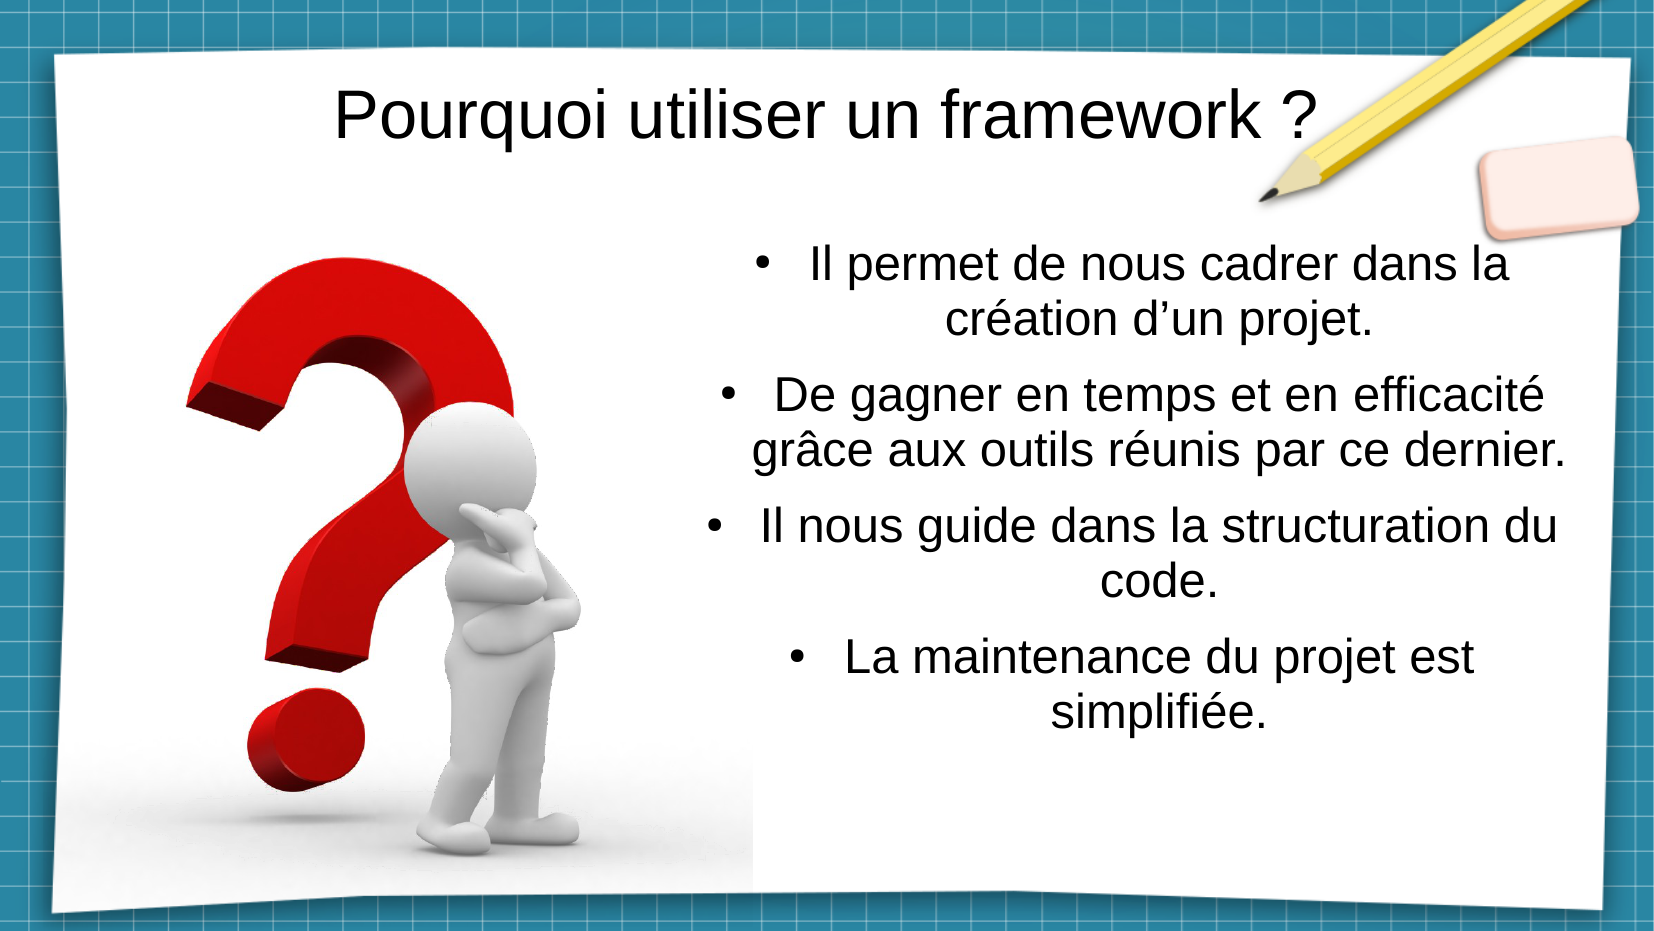

# Pourquoi utiliser un framework ?
Il permet de nous cadrer dans la création d’un projet.
De gagner en temps et en efficacité grâce aux outils réunis par ce dernier.
Il nous guide dans la structuration du code.
La maintenance du projet est simplifiée.